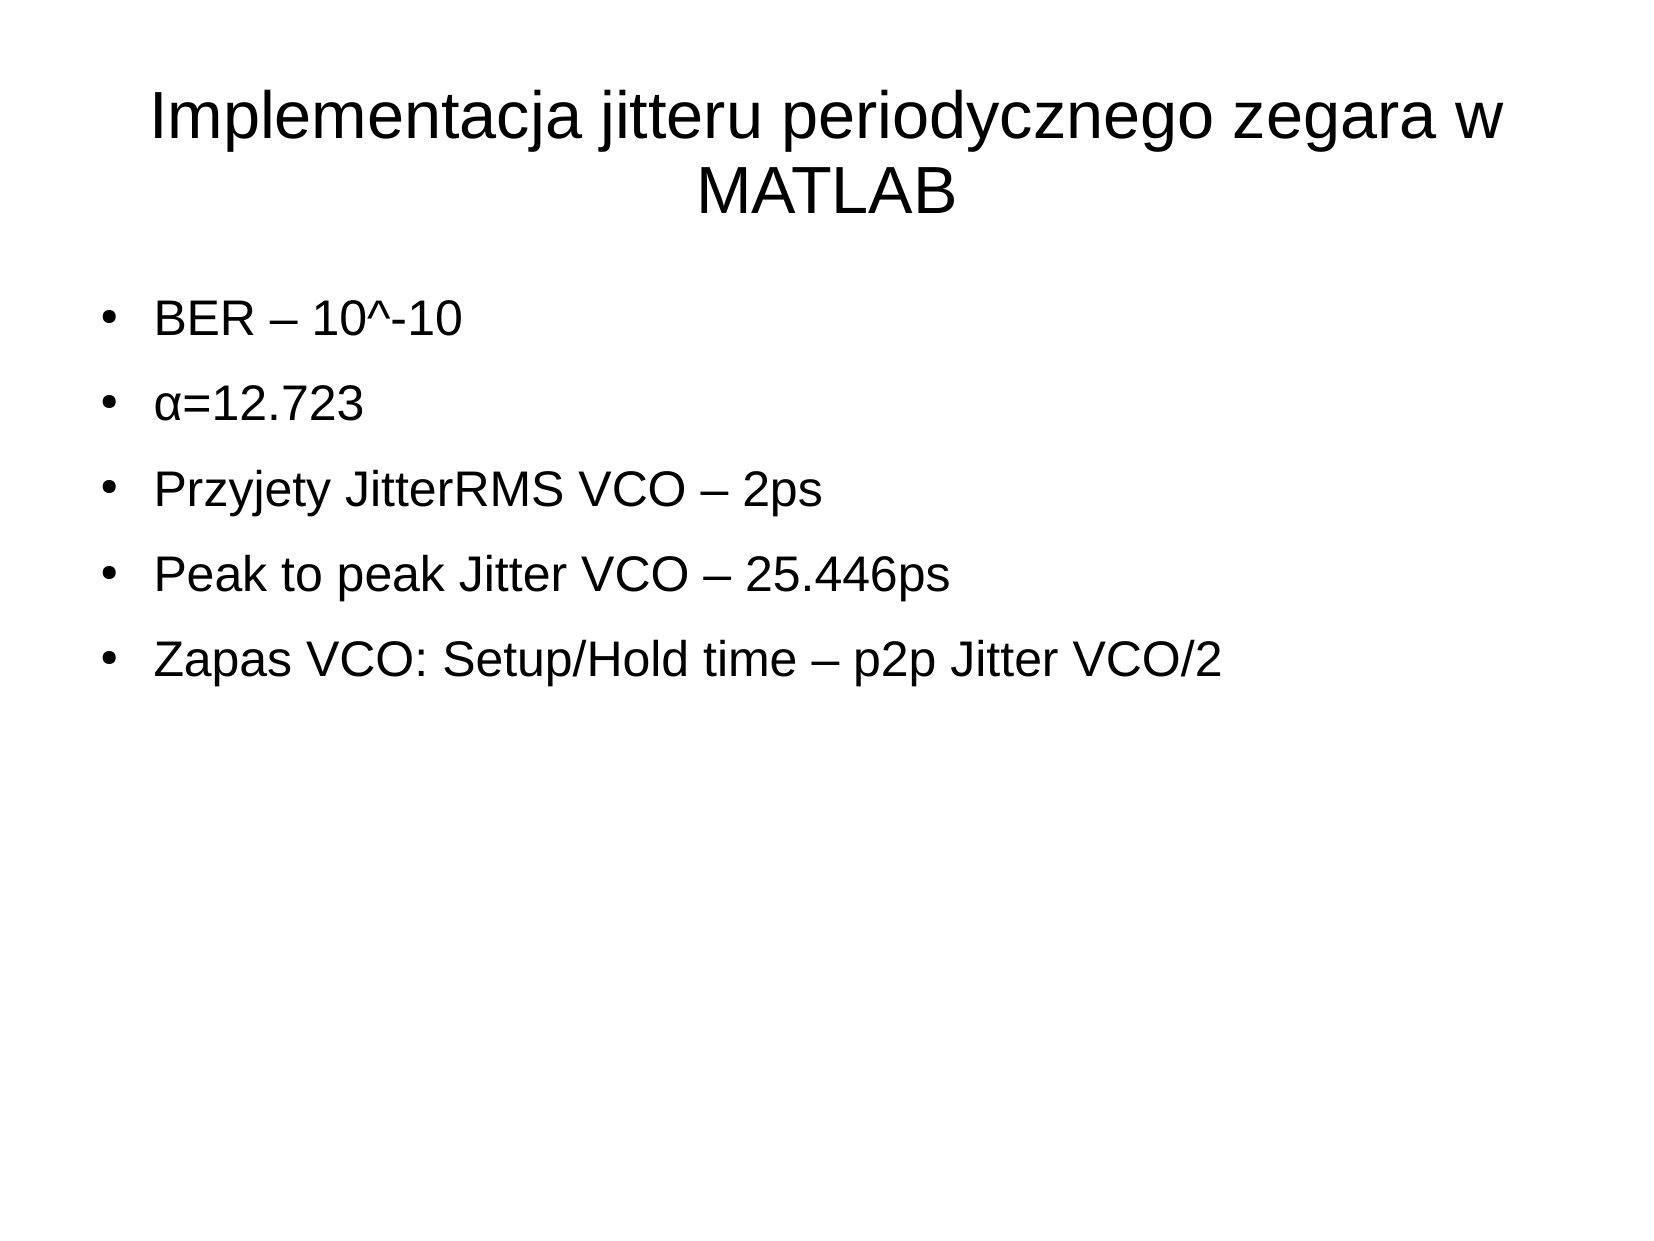

Implementacja jitteru periodycznego zegara w MATLAB
# BER – 10^-10
α=12.723
Przyjety JitterRMS VCO – 2ps
Peak to peak Jitter VCO – 25.446ps
Zapas VCO: Setup/Hold time – p2p Jitter VCO/2